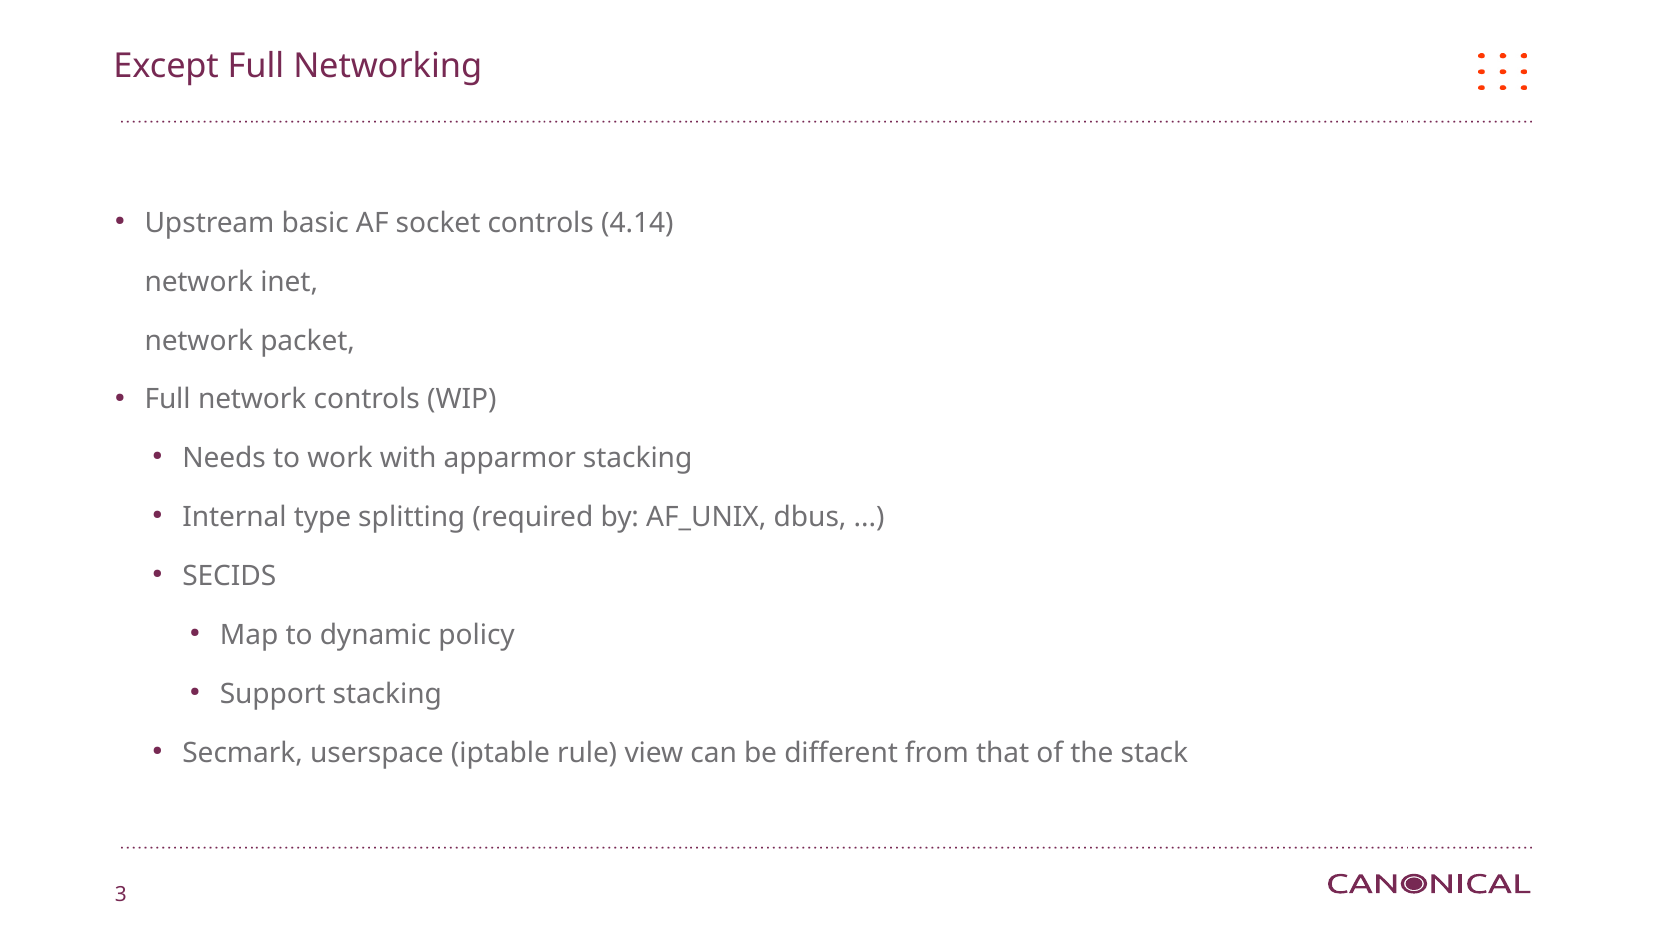

# Except Full Networking
Upstream basic AF socket controls (4.14)
network inet,
network packet,
Full network controls (WIP)
Needs to work with apparmor stacking
Internal type splitting (required by: AF_UNIX, dbus, ...)
SECIDS
Map to dynamic policy
Support stacking
Secmark, userspace (iptable rule) view can be different from that of the stack